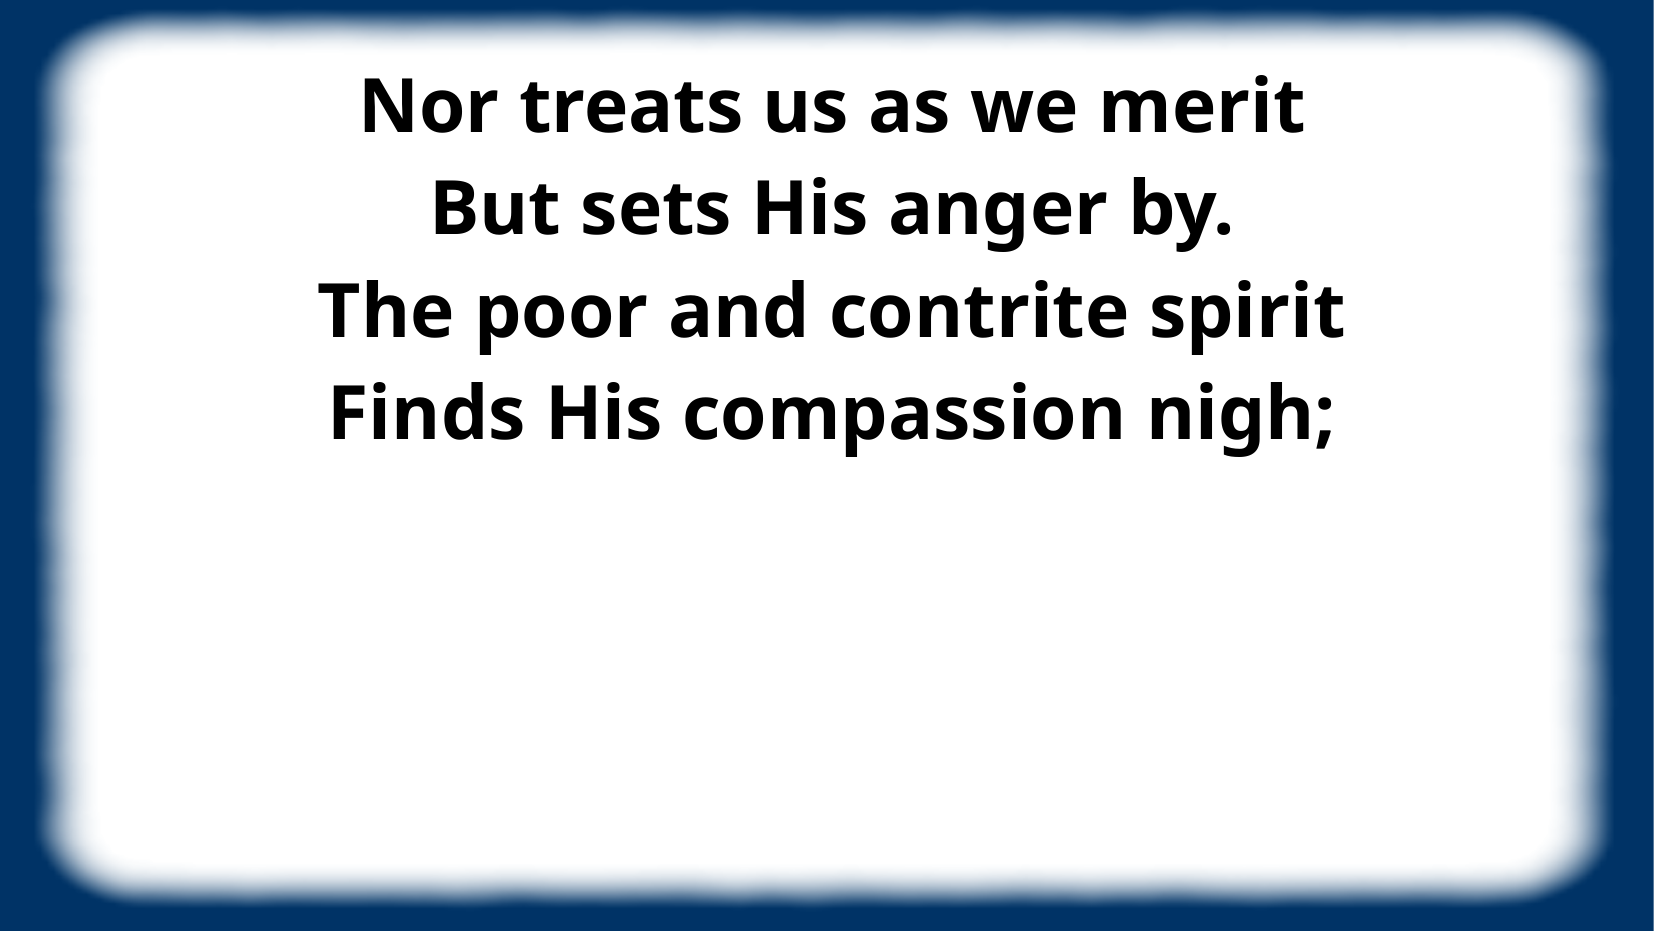

Nor treats us as we merit
But sets His anger by.
The poor and contrite spirit
Finds His compassion nigh;